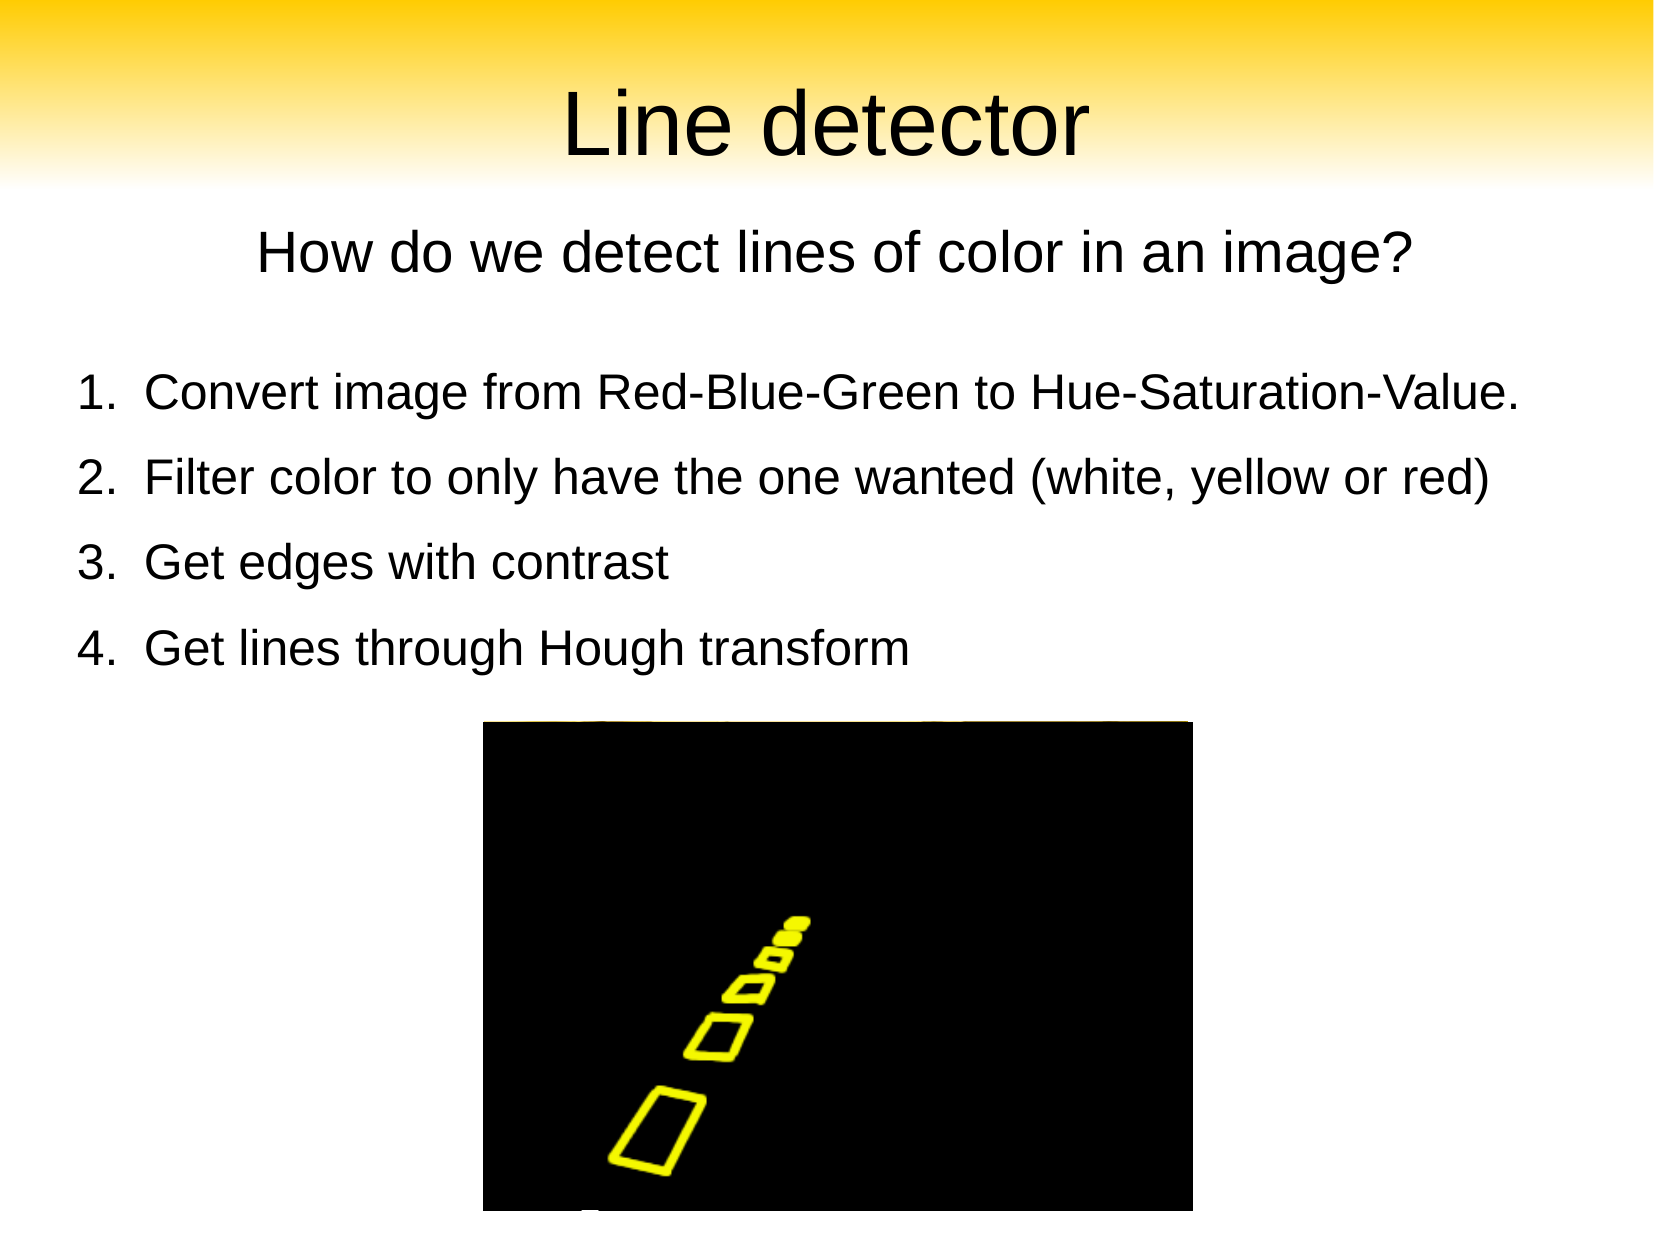

Line detector
How do we detect lines of color in an image?
# Convert image from Red-Blue-Green to Hue-Saturation-Value.
 Filter color to only have the one wanted (white, yellow or red)
 Get edges with contrast
 Get lines through Hough transform